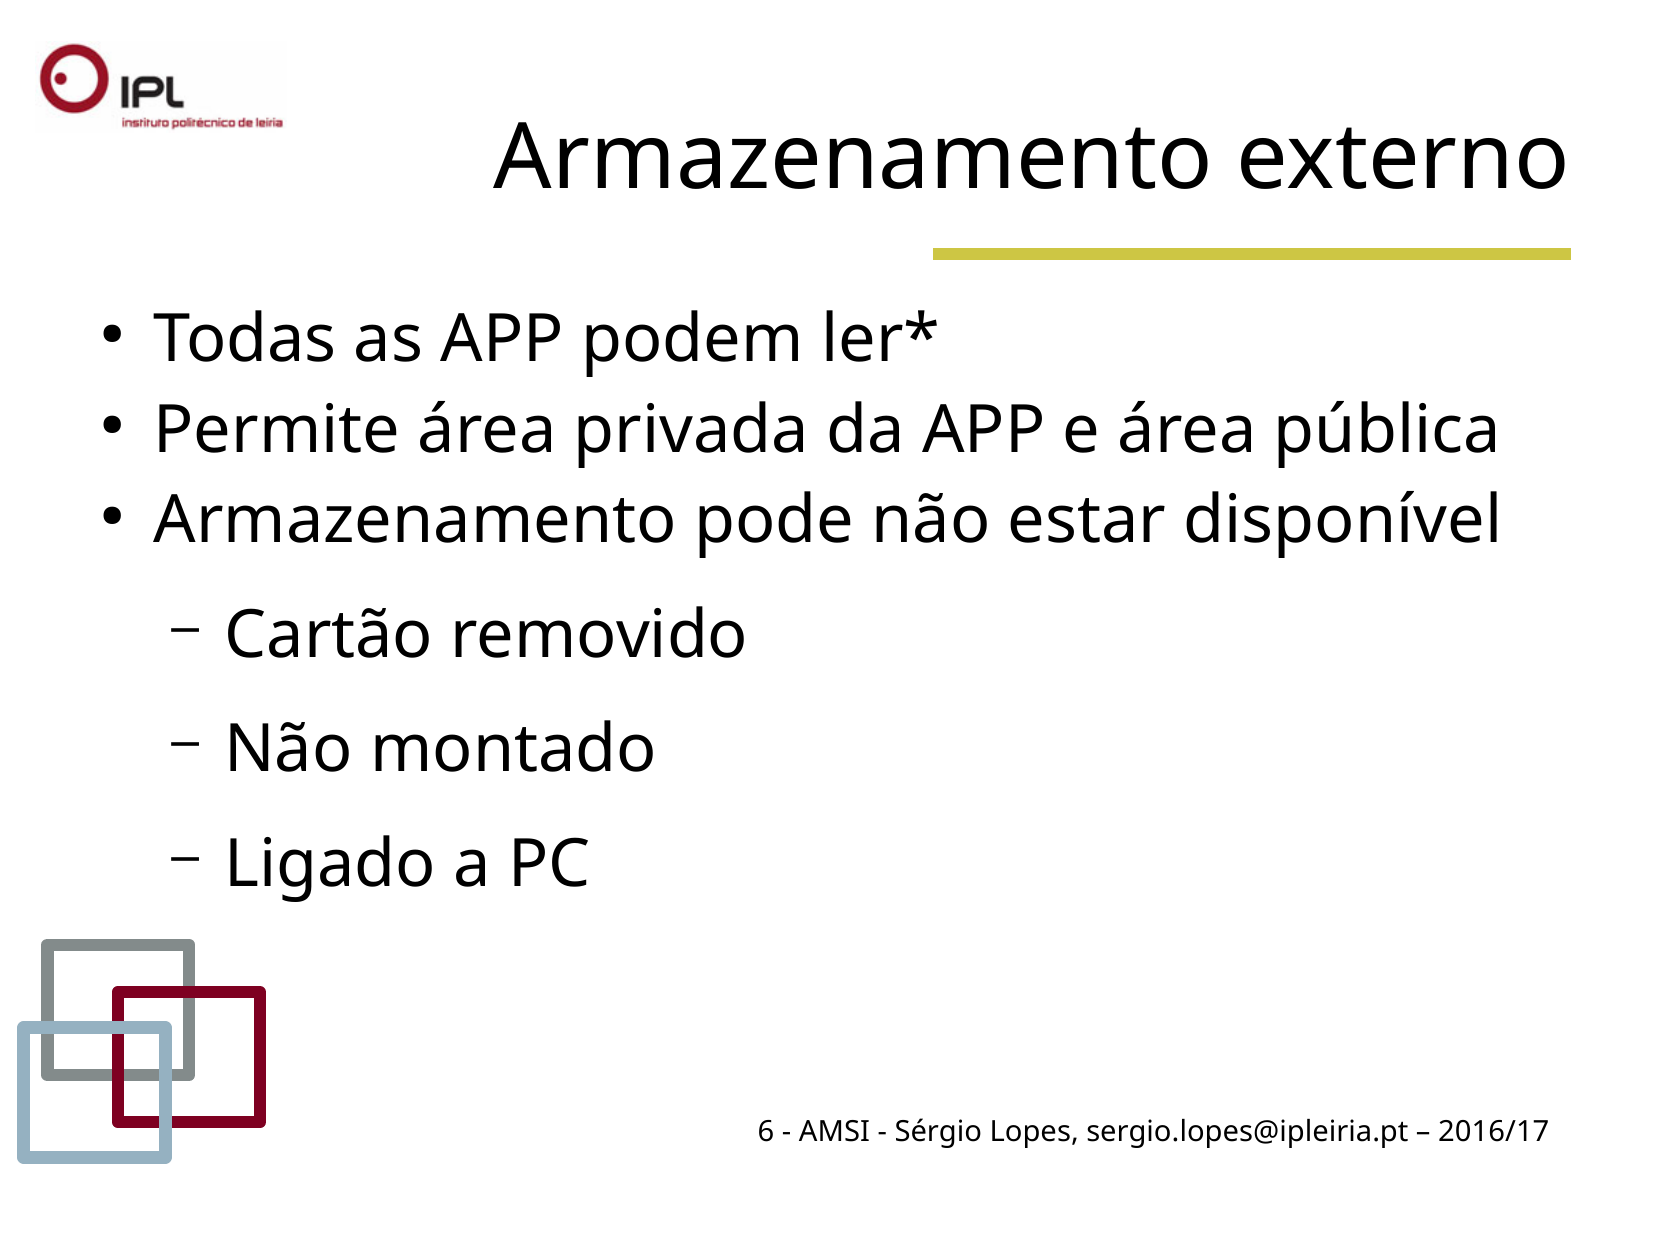

# Armazenamento externo
Todas as APP podem ler*
Permite área privada da APP e área pública
Armazenamento pode não estar disponível
Cartão removido
Não montado
Ligado a PC
6 - AMSI - Sérgio Lopes, sergio.lopes@ipleiria.pt – 2016/17